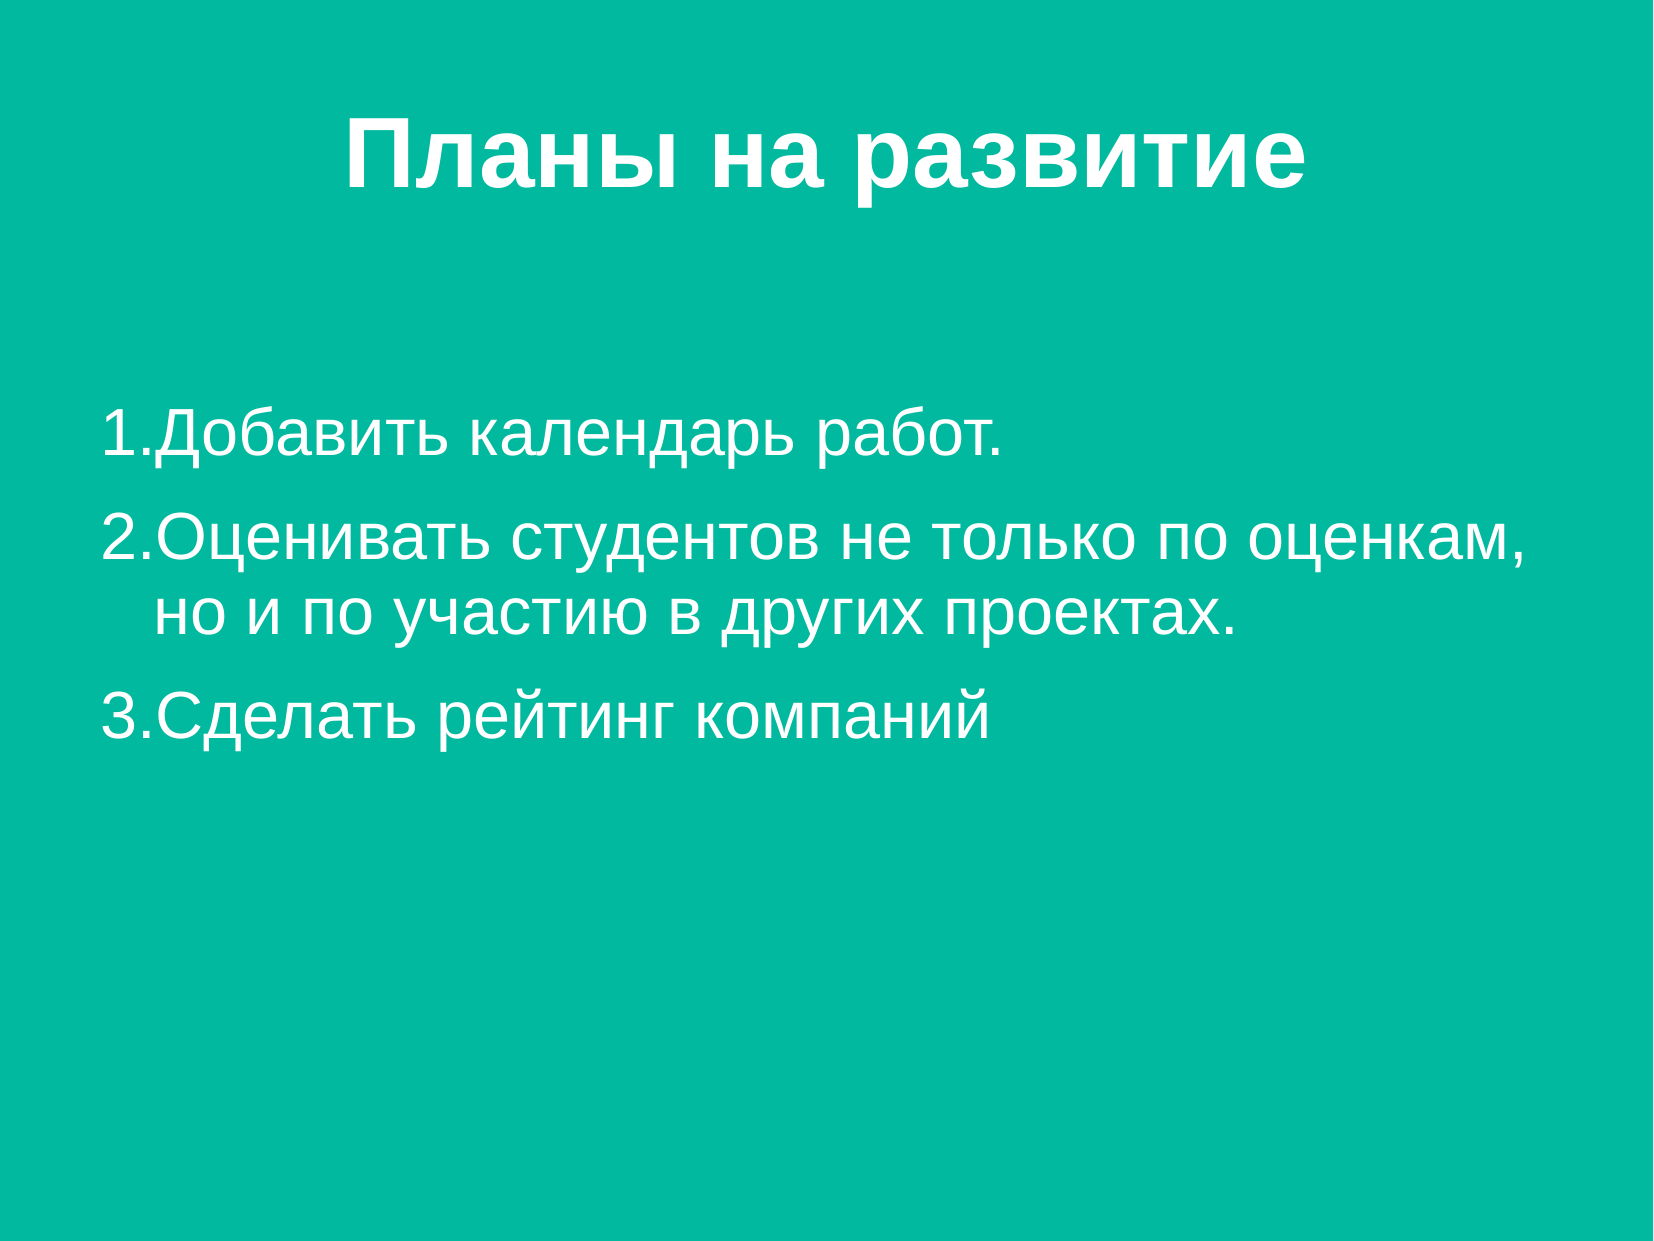

# Планы на развитие
Добавить календарь работ.
Оценивать студентов не только по оценкам, но и по участию в других проектах.
Сделать рейтинг компаний